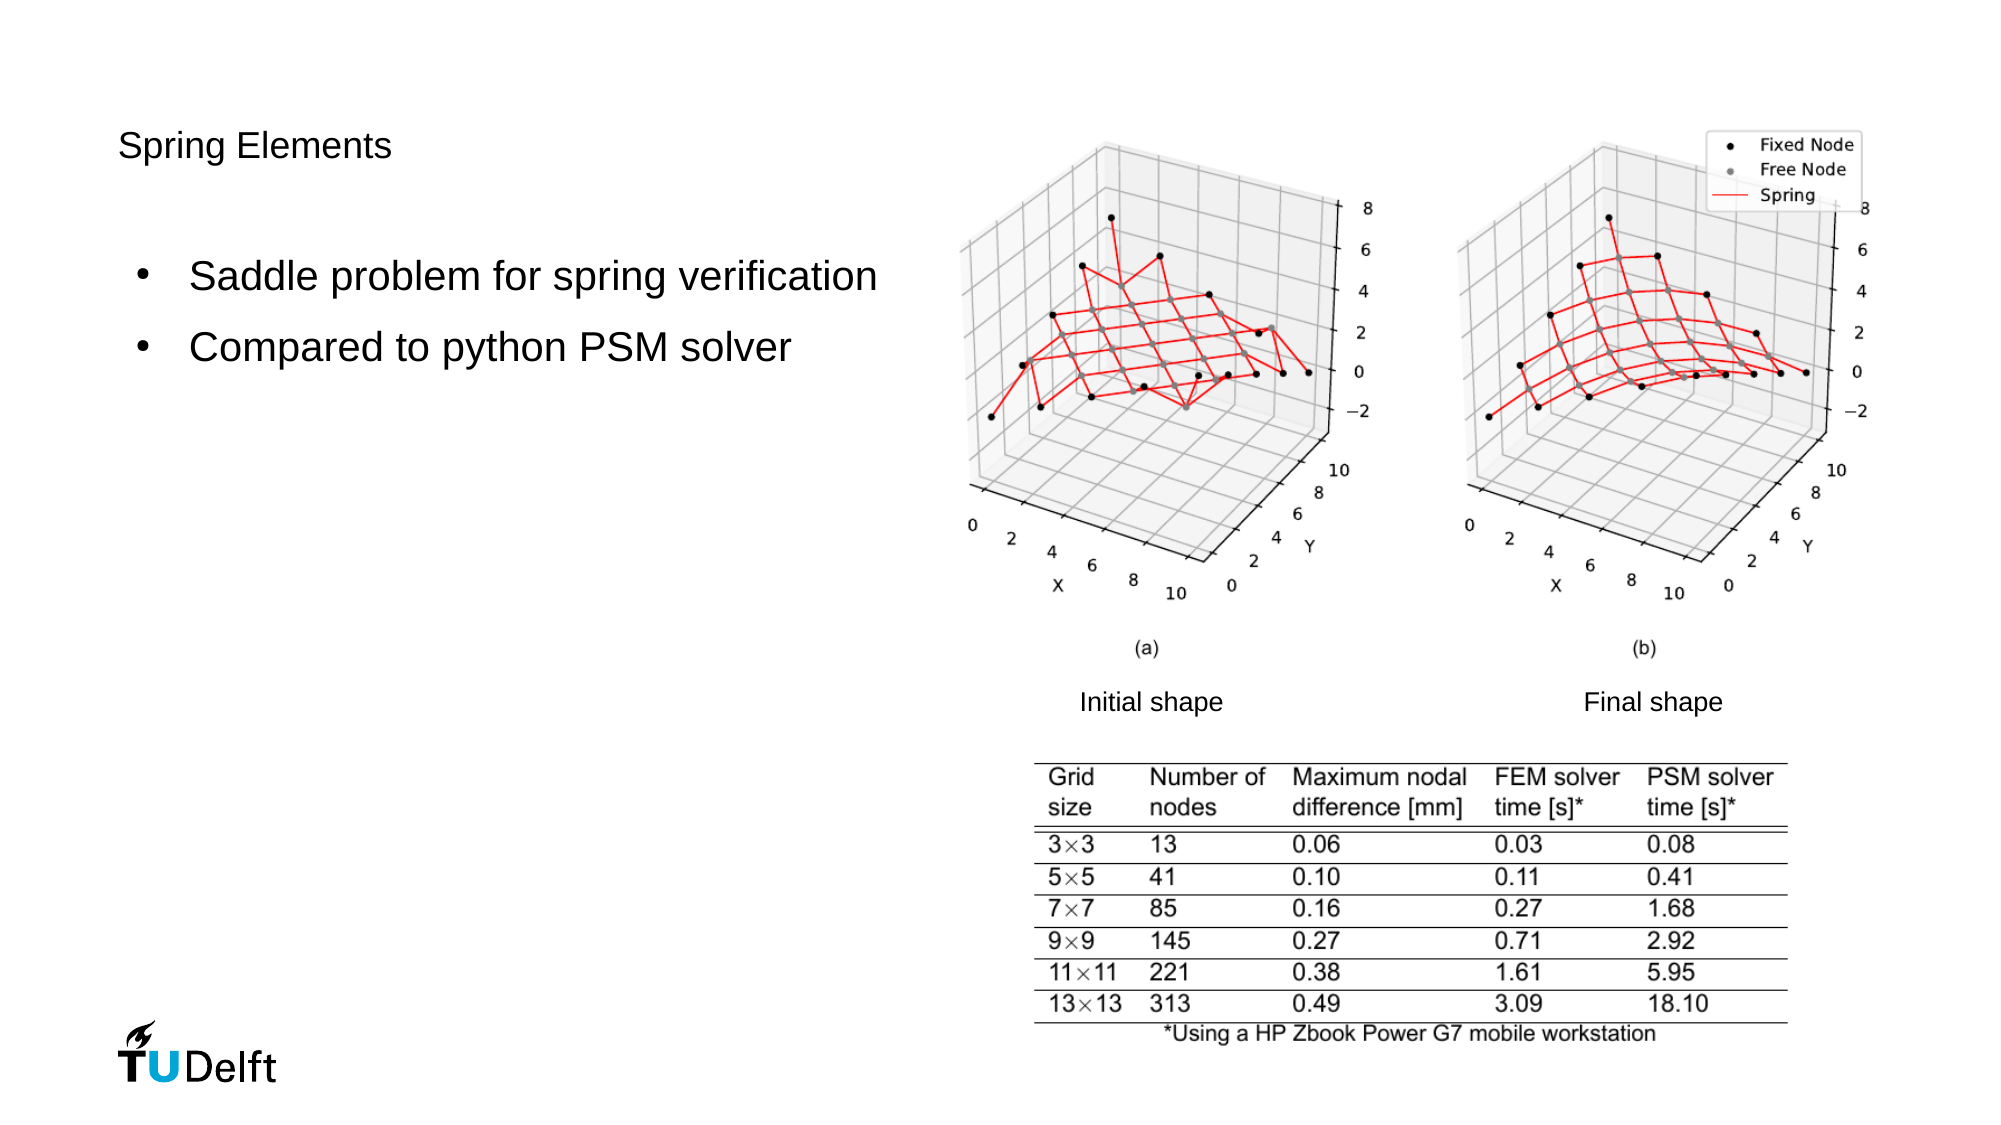

# Spring Elements
Saddle problem for spring verification
Compared to python PSM solver
Initial shape
Final shape